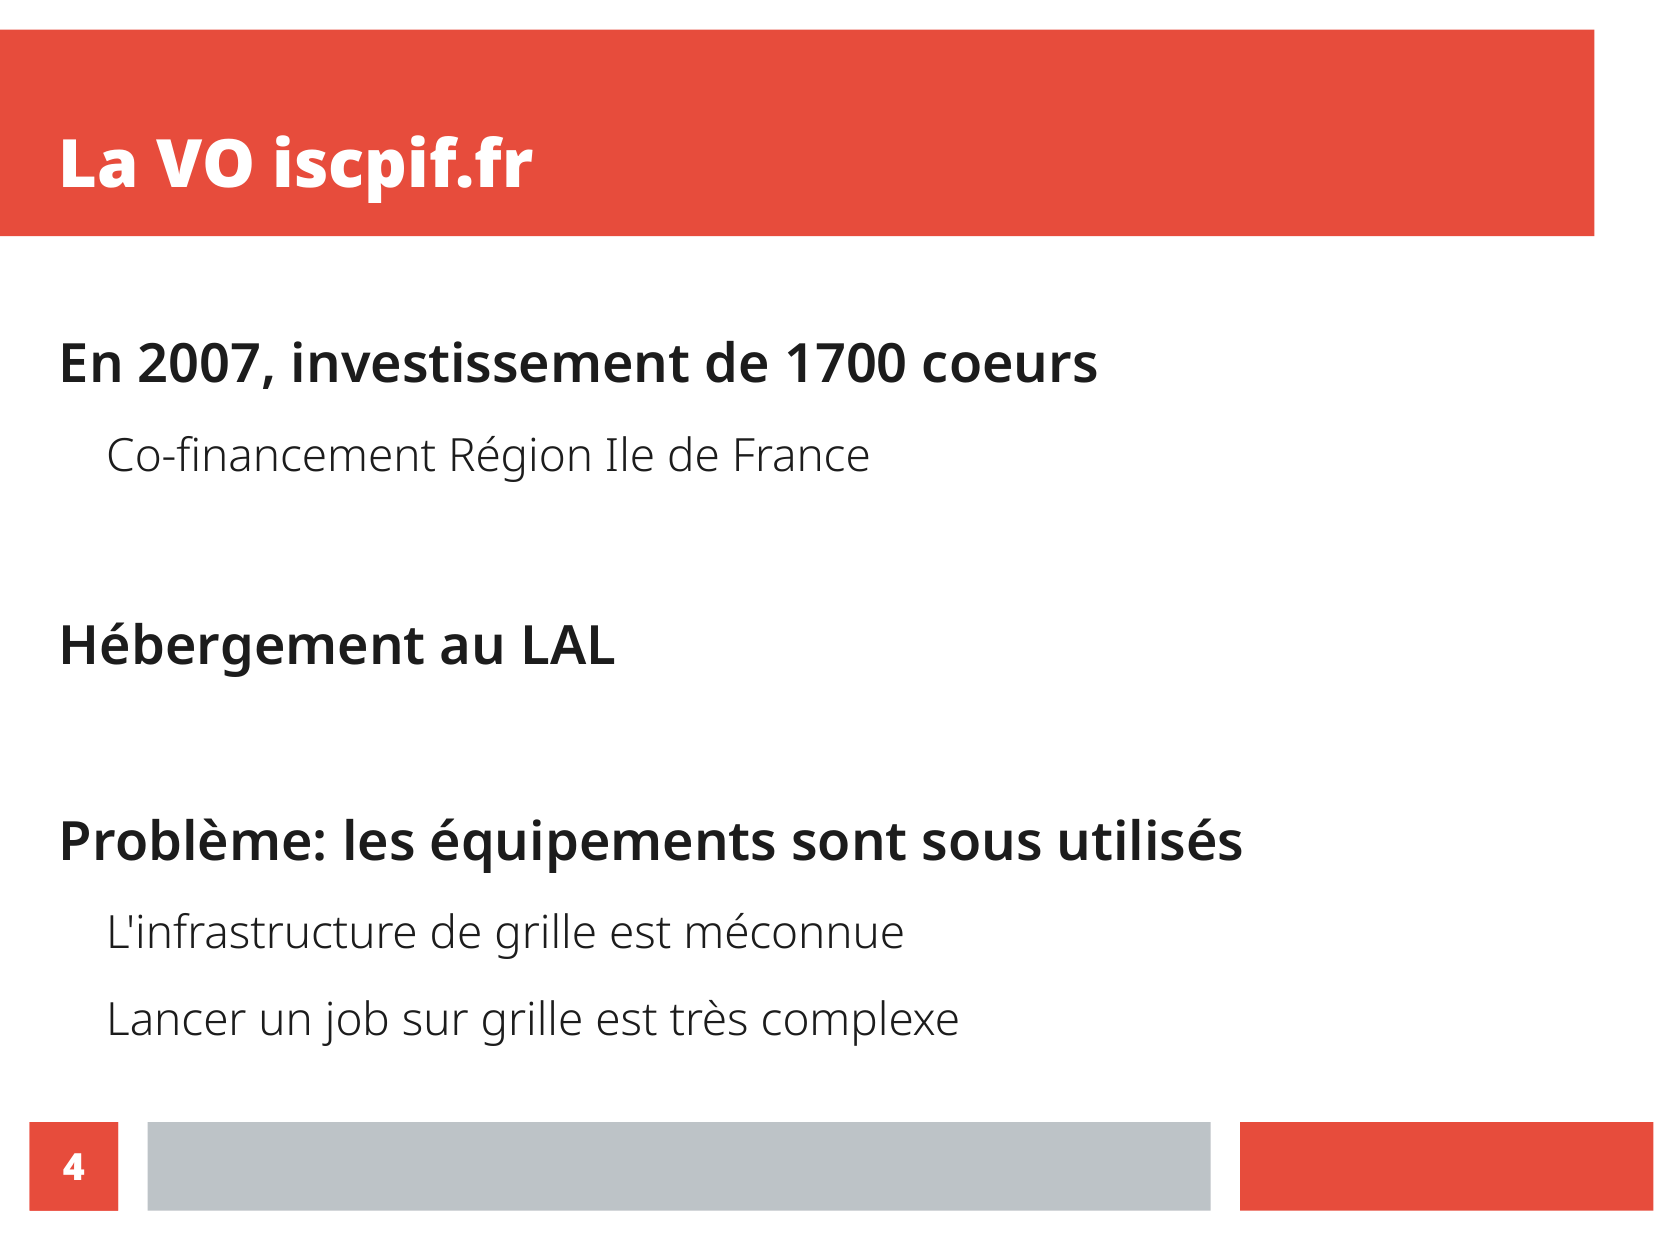

# La VO iscpif.fr
En 2007, investissement de 1700 coeurs
Co-financement Région Ile de France
Hébergement au LAL
Problème: les équipements sont sous utilisés
L'infrastructure de grille est méconnue
Lancer un job sur grille est très complexe
4